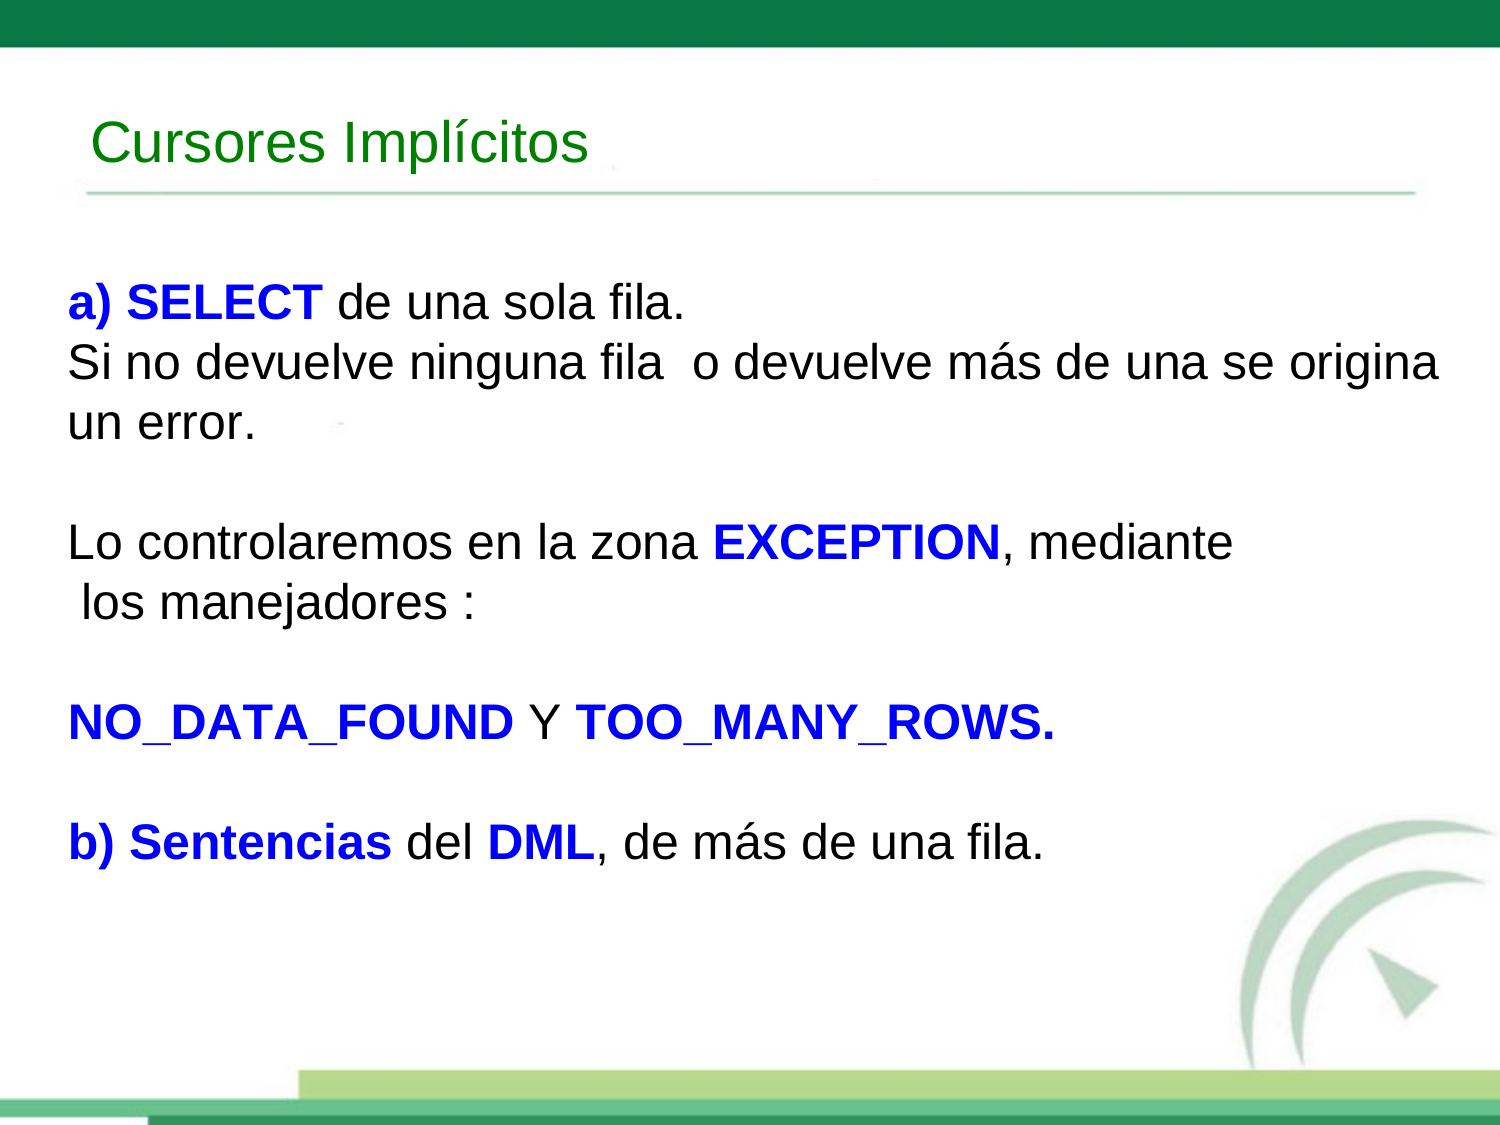

# Cursores Implícitos
a) SELECT de una sola fila.
Si no devuelve ninguna fila o devuelve más de una se origina
un error.
Lo controlaremos en la zona EXCEPTION, mediante
 los manejadores :
NO_DATA_FOUND Y TOO_MANY_ROWS.
b) Sentencias del DML, de más de una fila.